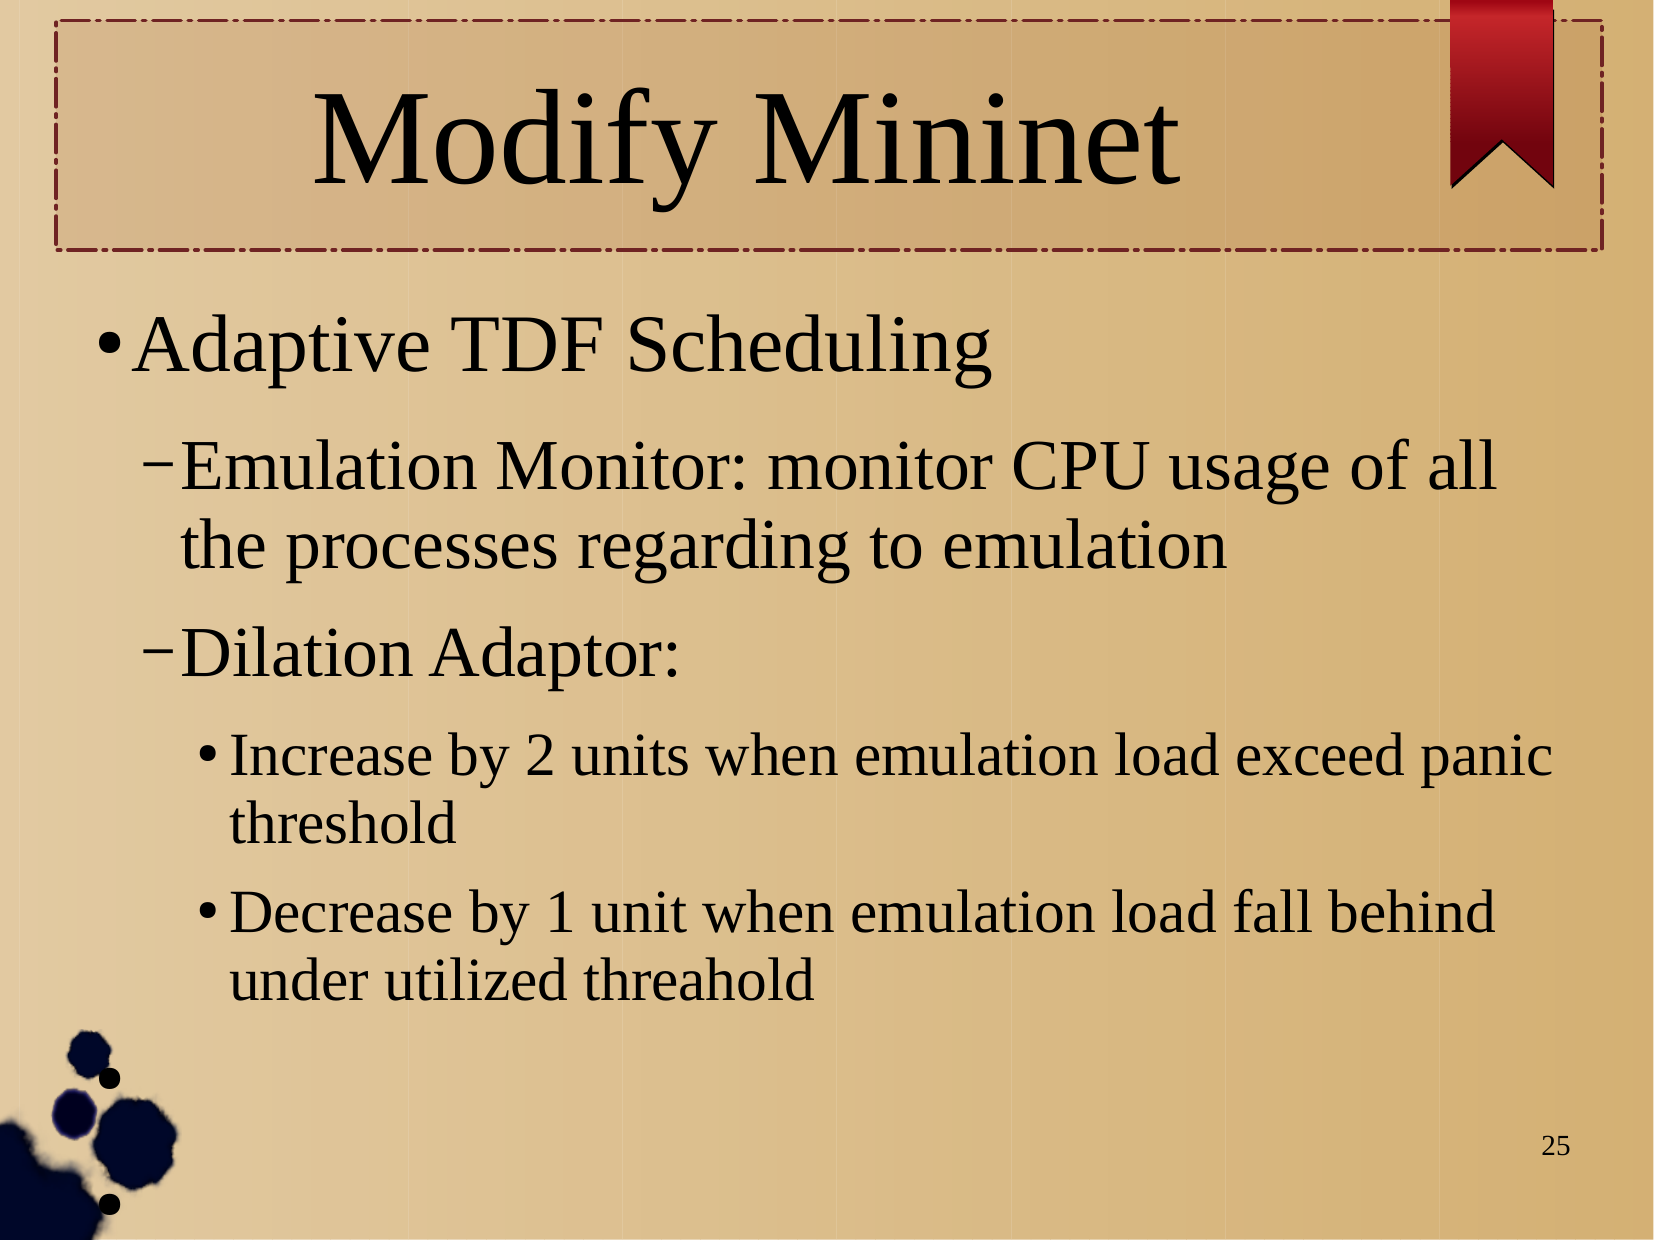

# Modify Mininet
Adaptive TDF Scheduling
Emulation Monitor: monitor CPU usage of all the processes regarding to emulation
Dilation Adaptor:
Increase by 2 units when emulation load exceed panic threshold
Decrease by 1 unit when emulation load fall behind under utilized threahold
25